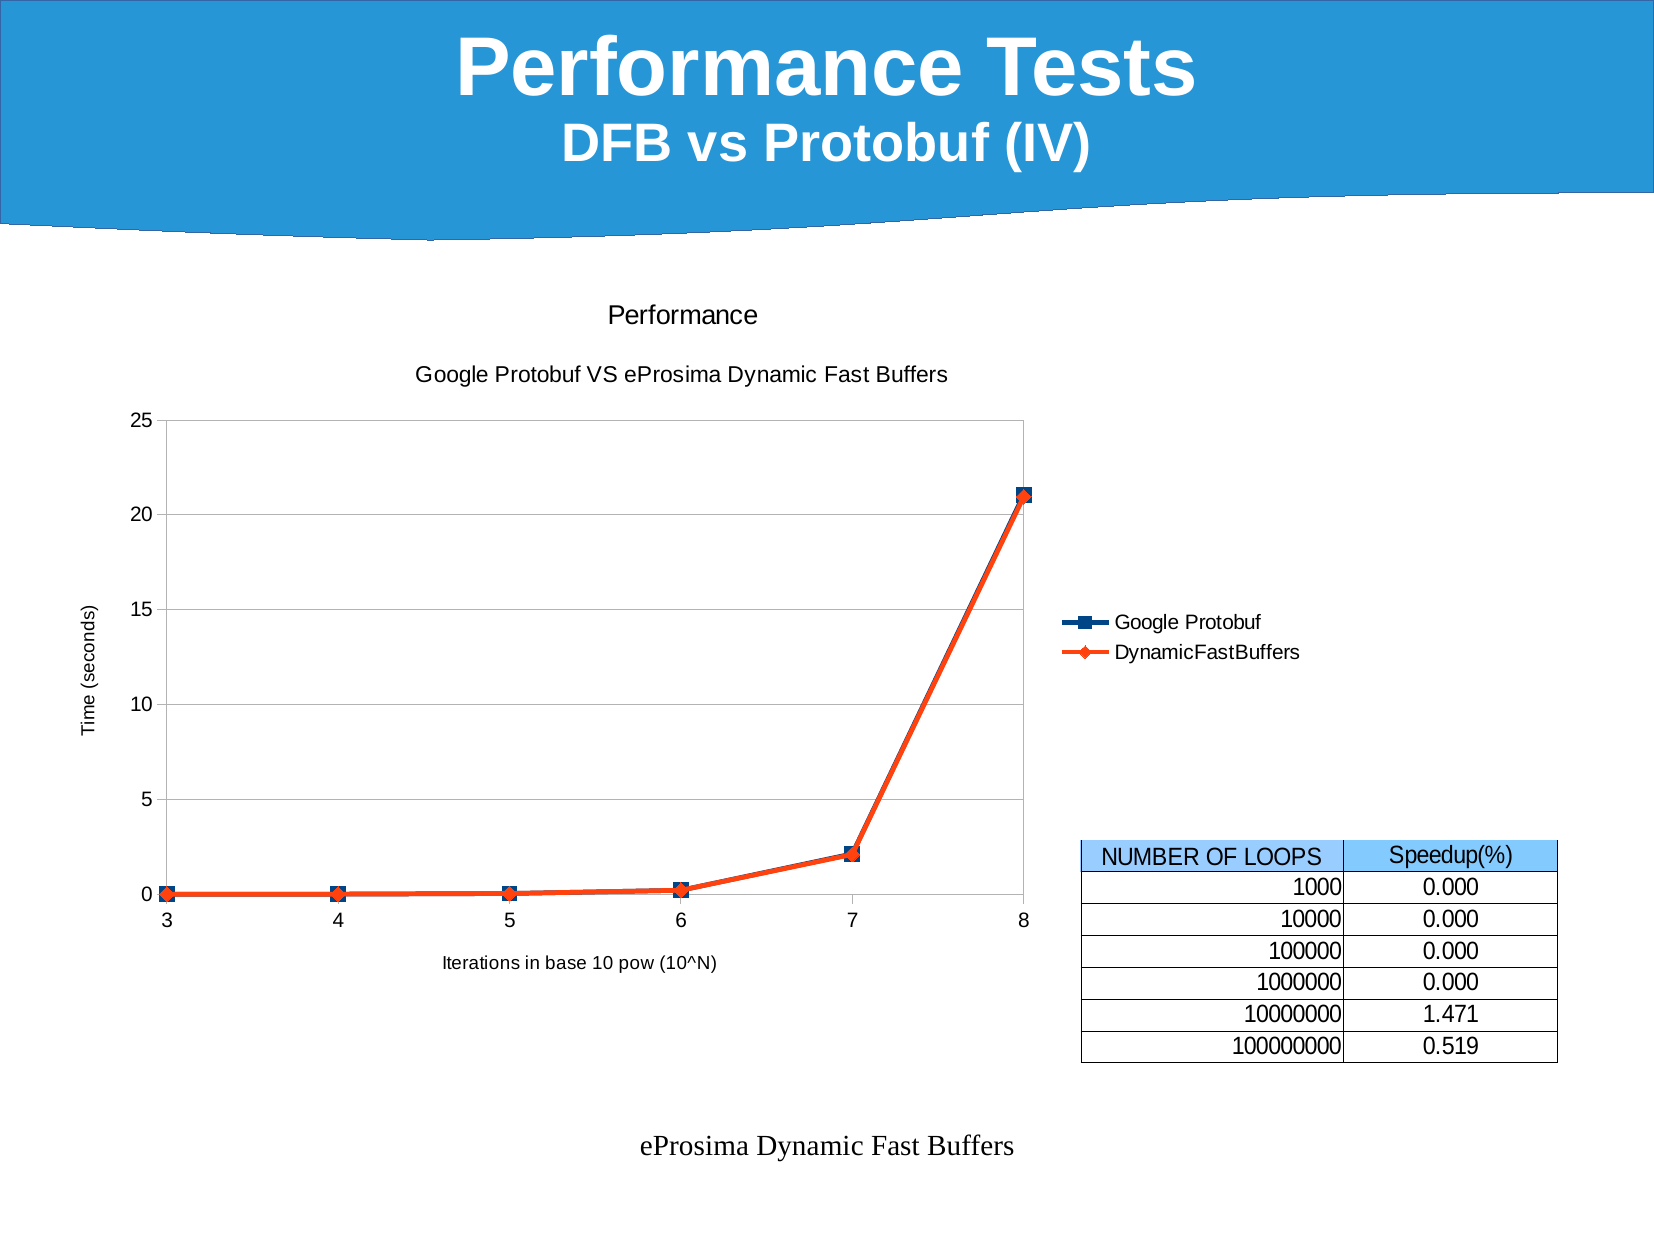

Performance Tests
DFB vs Protobuf (IV)
### Chart: Performance
Google Protobuf VS eProsima Dynamic Fast Buffers
| Category | Google Protobuf | DynamicFastBuffers |
|---|---|---|
| 3 | 0.0 | 0.0 |
| 4 | 0.0 | 0.0 |
| 5 | 0.0312 | 0.0312 |
| 6 | 0.202801 | 0.202801 |
| 7 | 2.121614 | 2.090413 |
| 8 | 21.060135 | 20.950934 |
eProsima Dynamic Fast Buffers